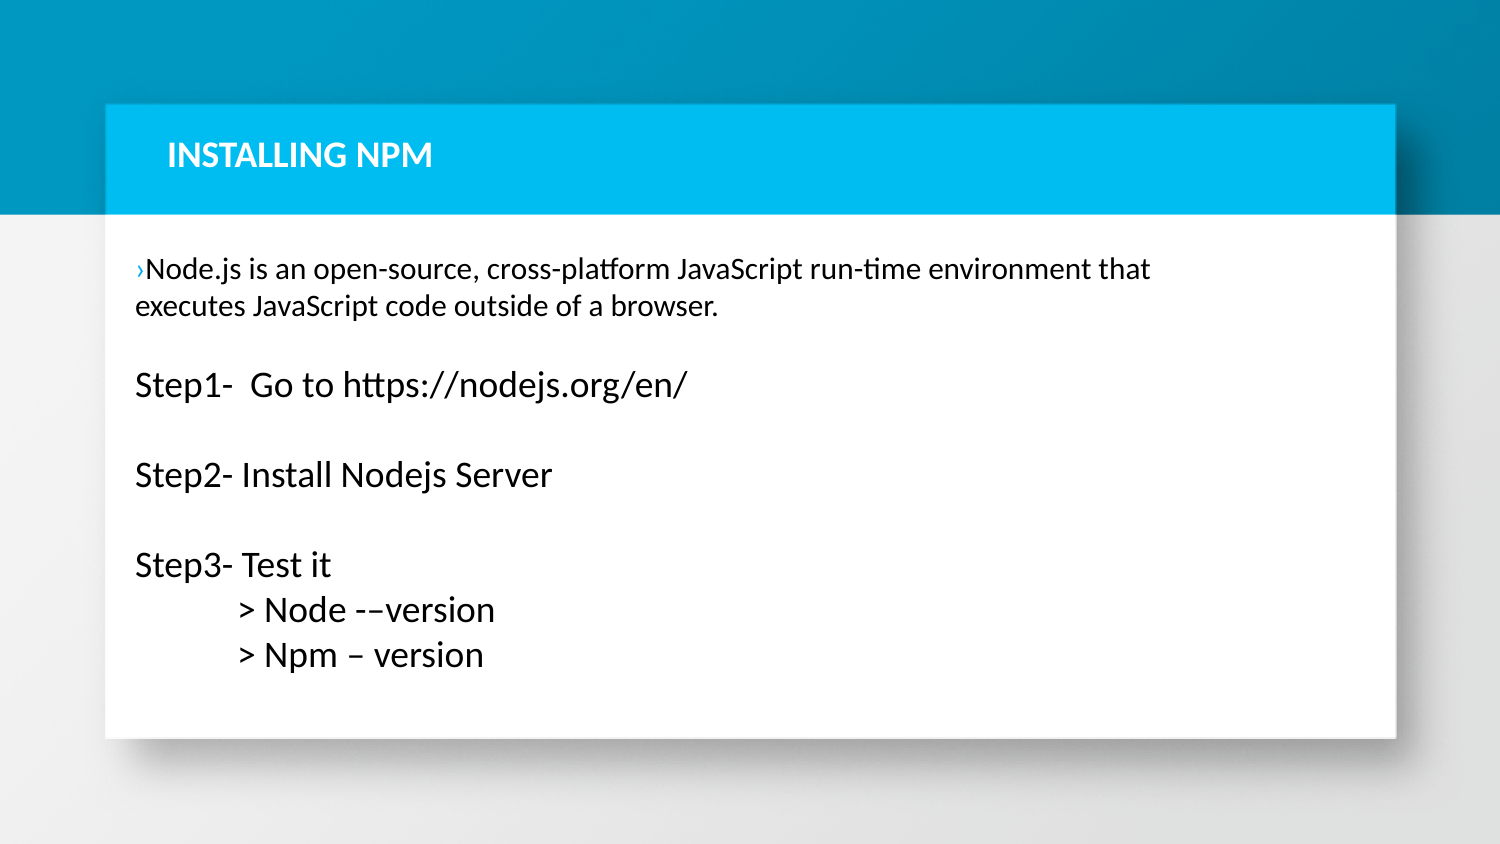

# INSTALLING NPM
›Node.js is an open-source, cross-platform JavaScript run-time environment that executes JavaScript code outside of a browser.
Step1- Go to https://nodejs.org/en/
Step2- Install Nodejs Server
Step3- Test it
 > Node -–version
 > Npm – version